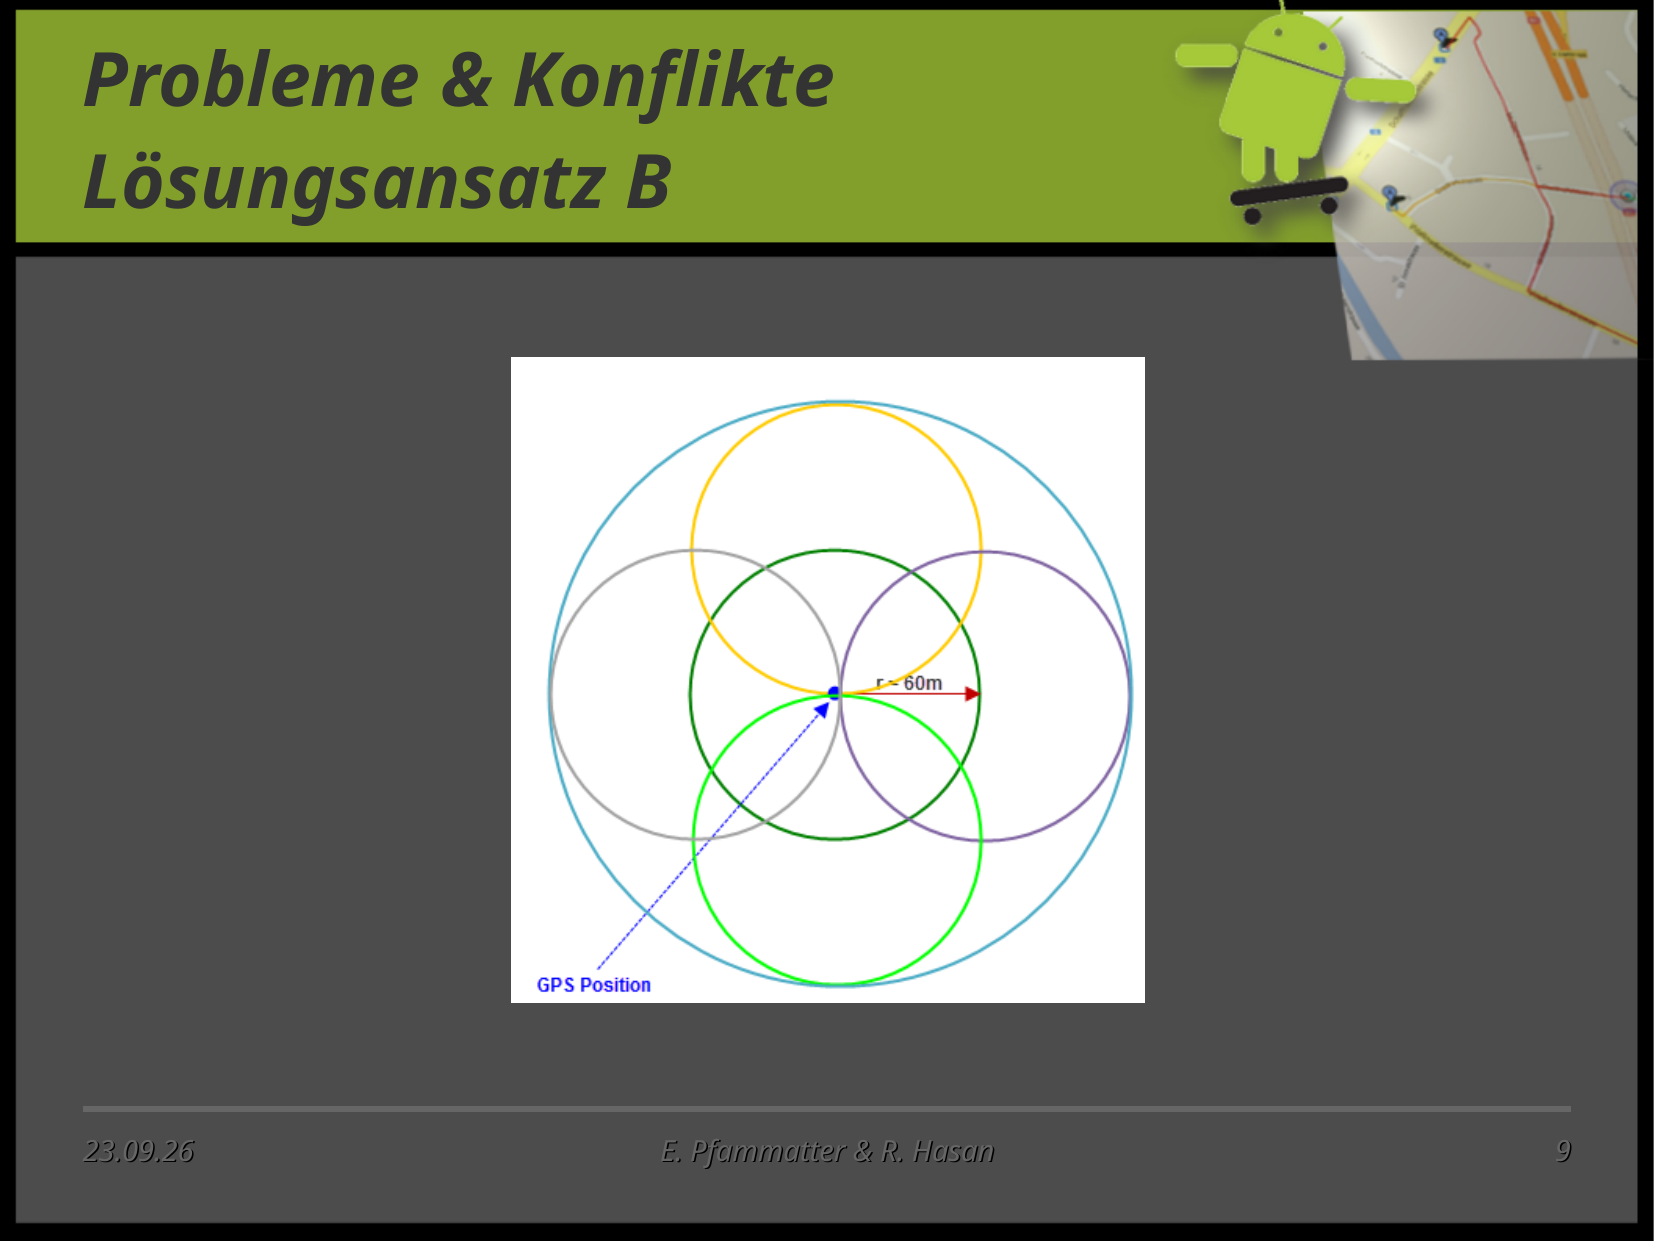

# Probleme & Konflikte Lösungsansatz B
E. Pfammatter & R. Hasan
9